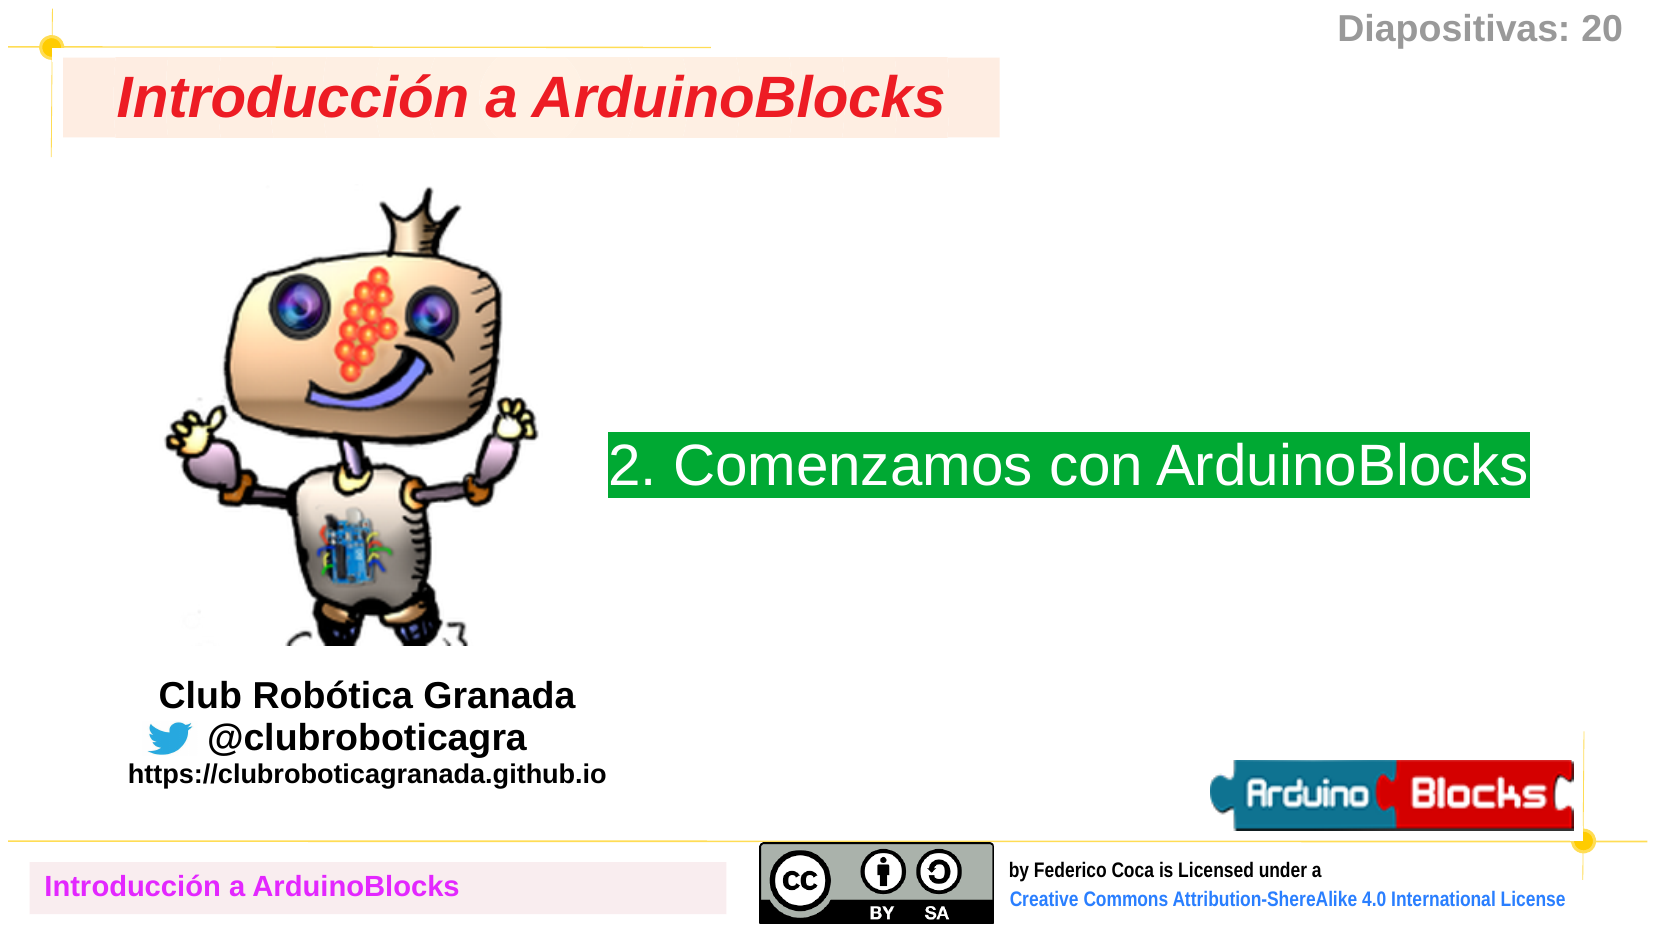

Diapositivas: 20
Introducción a ArduinoBlocks
2. Comenzamos con ArduinoBlocks
Club Robótica Granada
@clubroboticagra
https://clubroboticagranada.github.io
Introducción a ArduinoBlocks